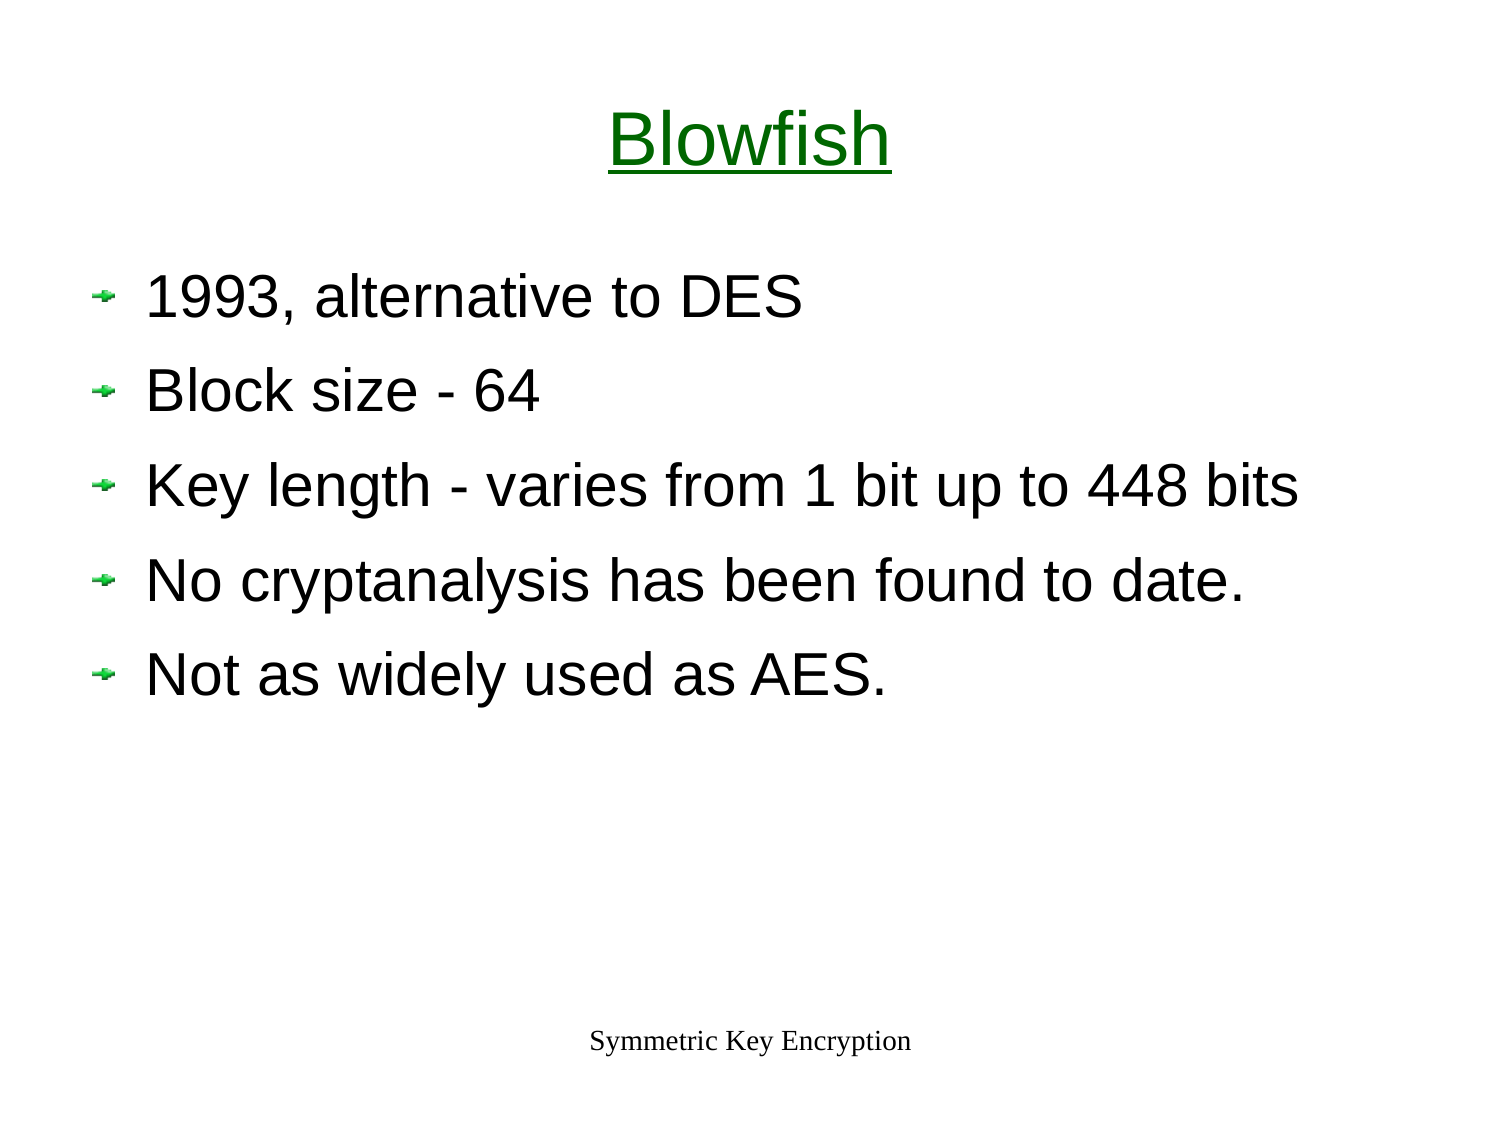

# Blowfish
1993, alternative to DES
Block size - 64
Key length - varies from 1 bit up to 448 bits
No cryptanalysis has been found to date.
Not as widely used as AES.
Symmetric Key Encryption